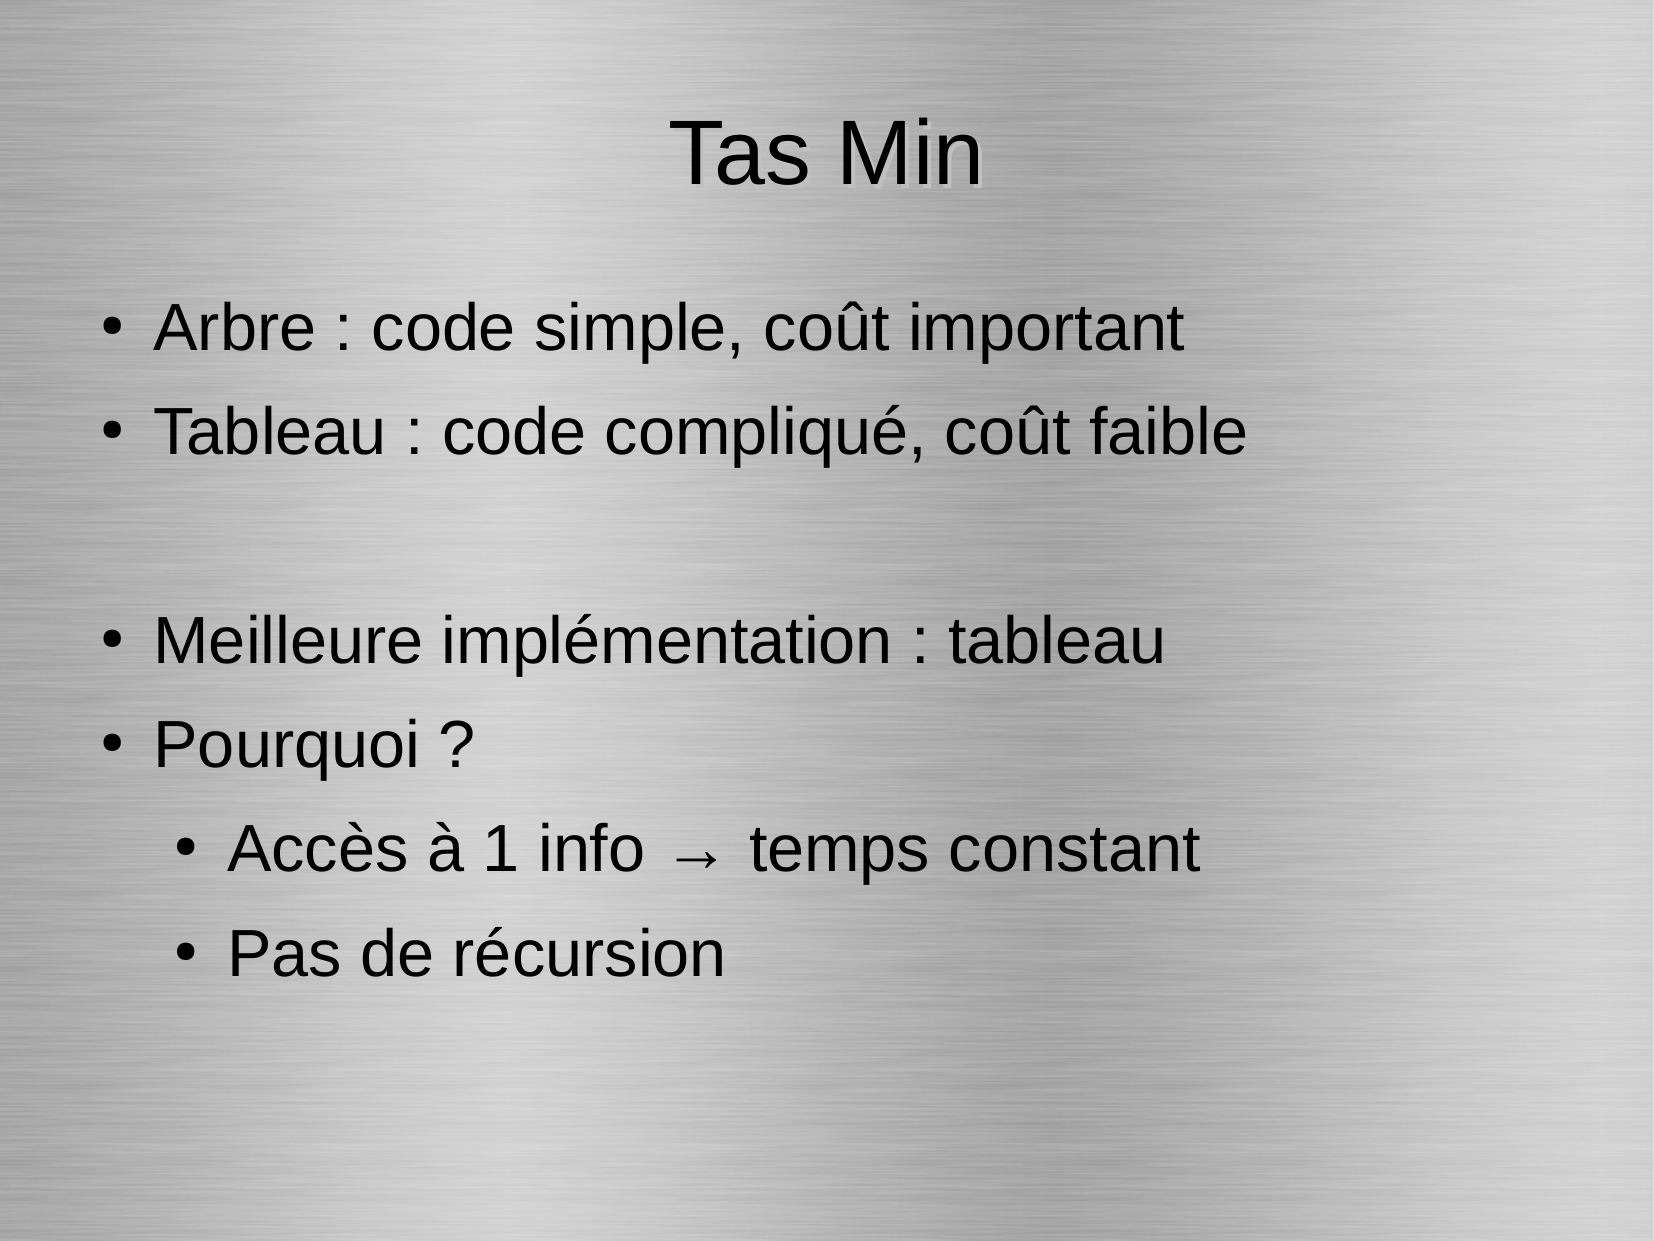

# Tas Min
Arbre : code simple, coût important
Tableau : code compliqué, coût faible
Meilleure implémentation : tableau
Pourquoi ?
Accès à 1 info → temps constant
Pas de récursion